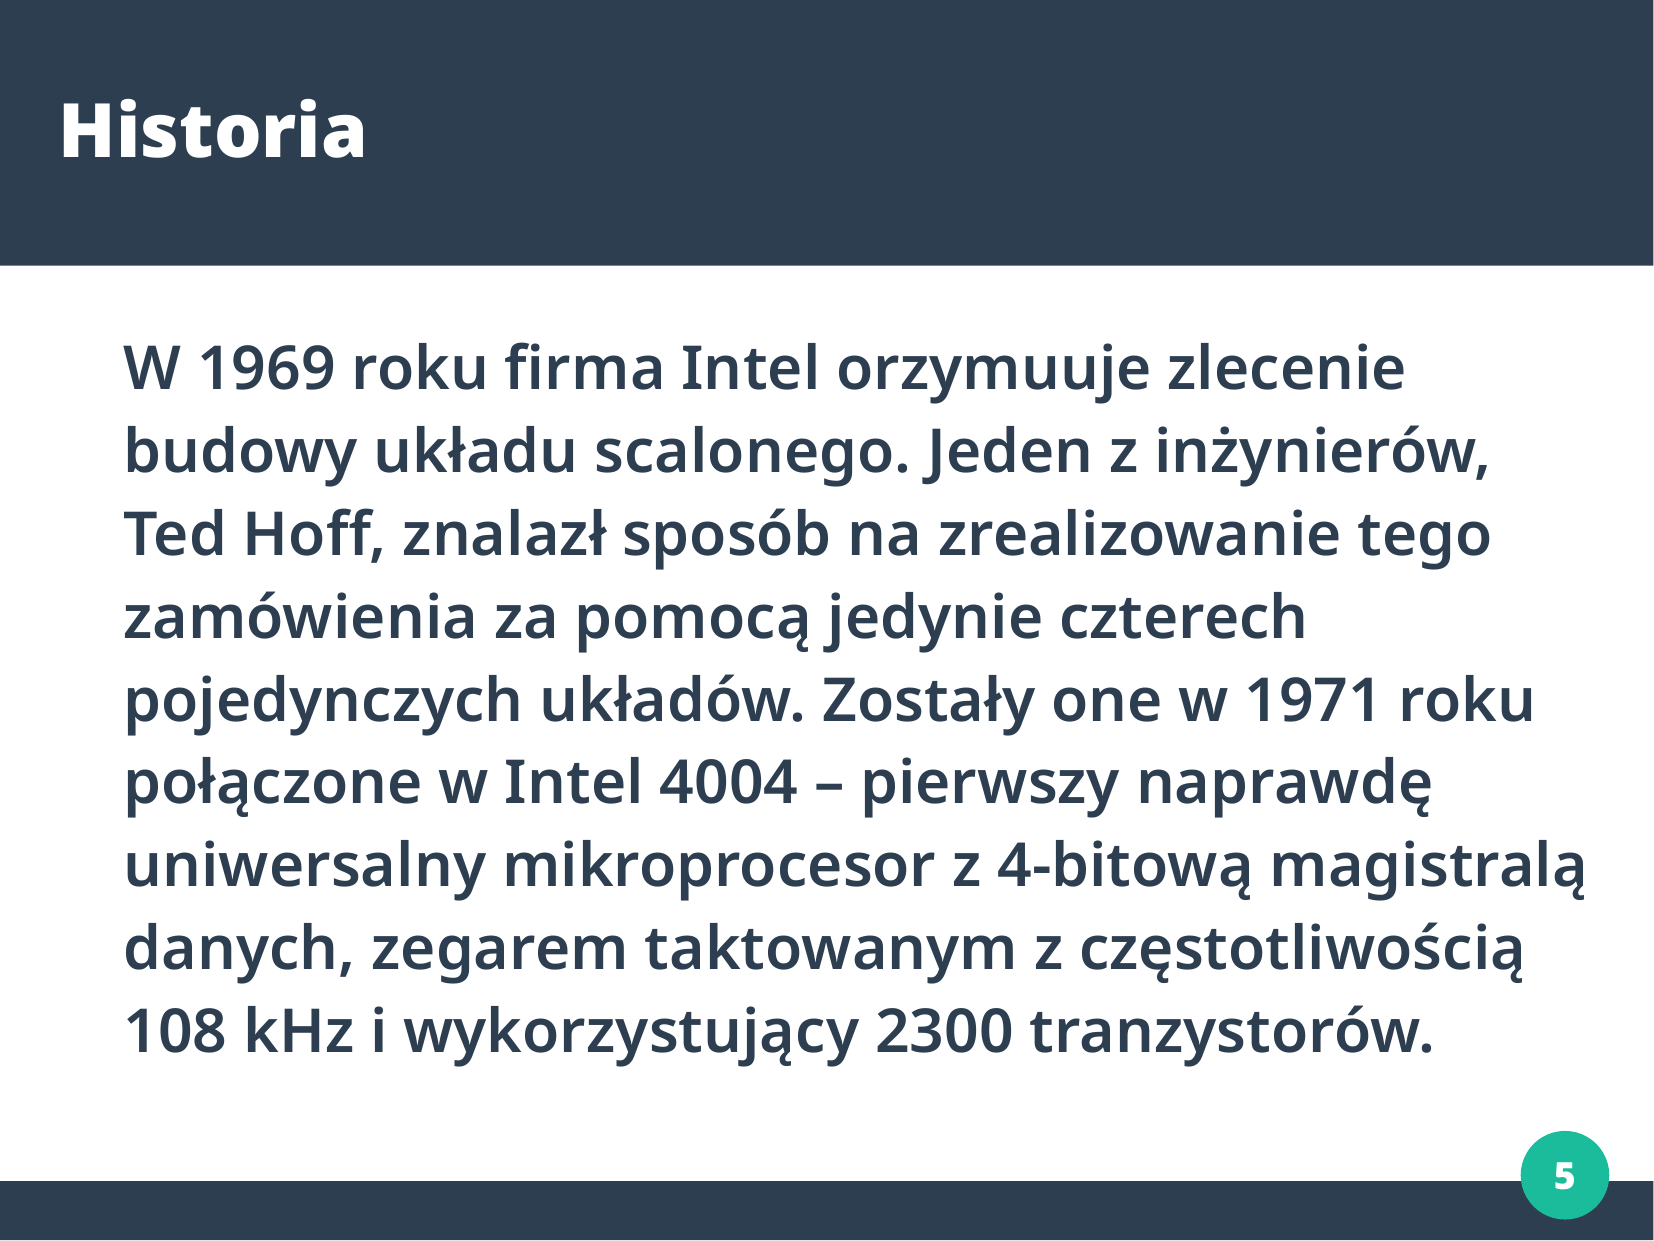

# Historia
W 1969 roku firma Intel orzymuuje zlecenie budowy układu scalonego. Jeden z inżynierów, Ted Hoff, znalazł sposób na zrealizowanie tego zamówienia za pomocą jedynie czterech pojedynczych układów. Zostały one w 1971 roku połączone w Intel 4004 – pierwszy naprawdę uniwersalny mikroprocesor z 4-bitową magistralą danych, zegarem taktowanym z częstotliwością 108 kHz i wykorzystujący 2300 tranzystorów.
5